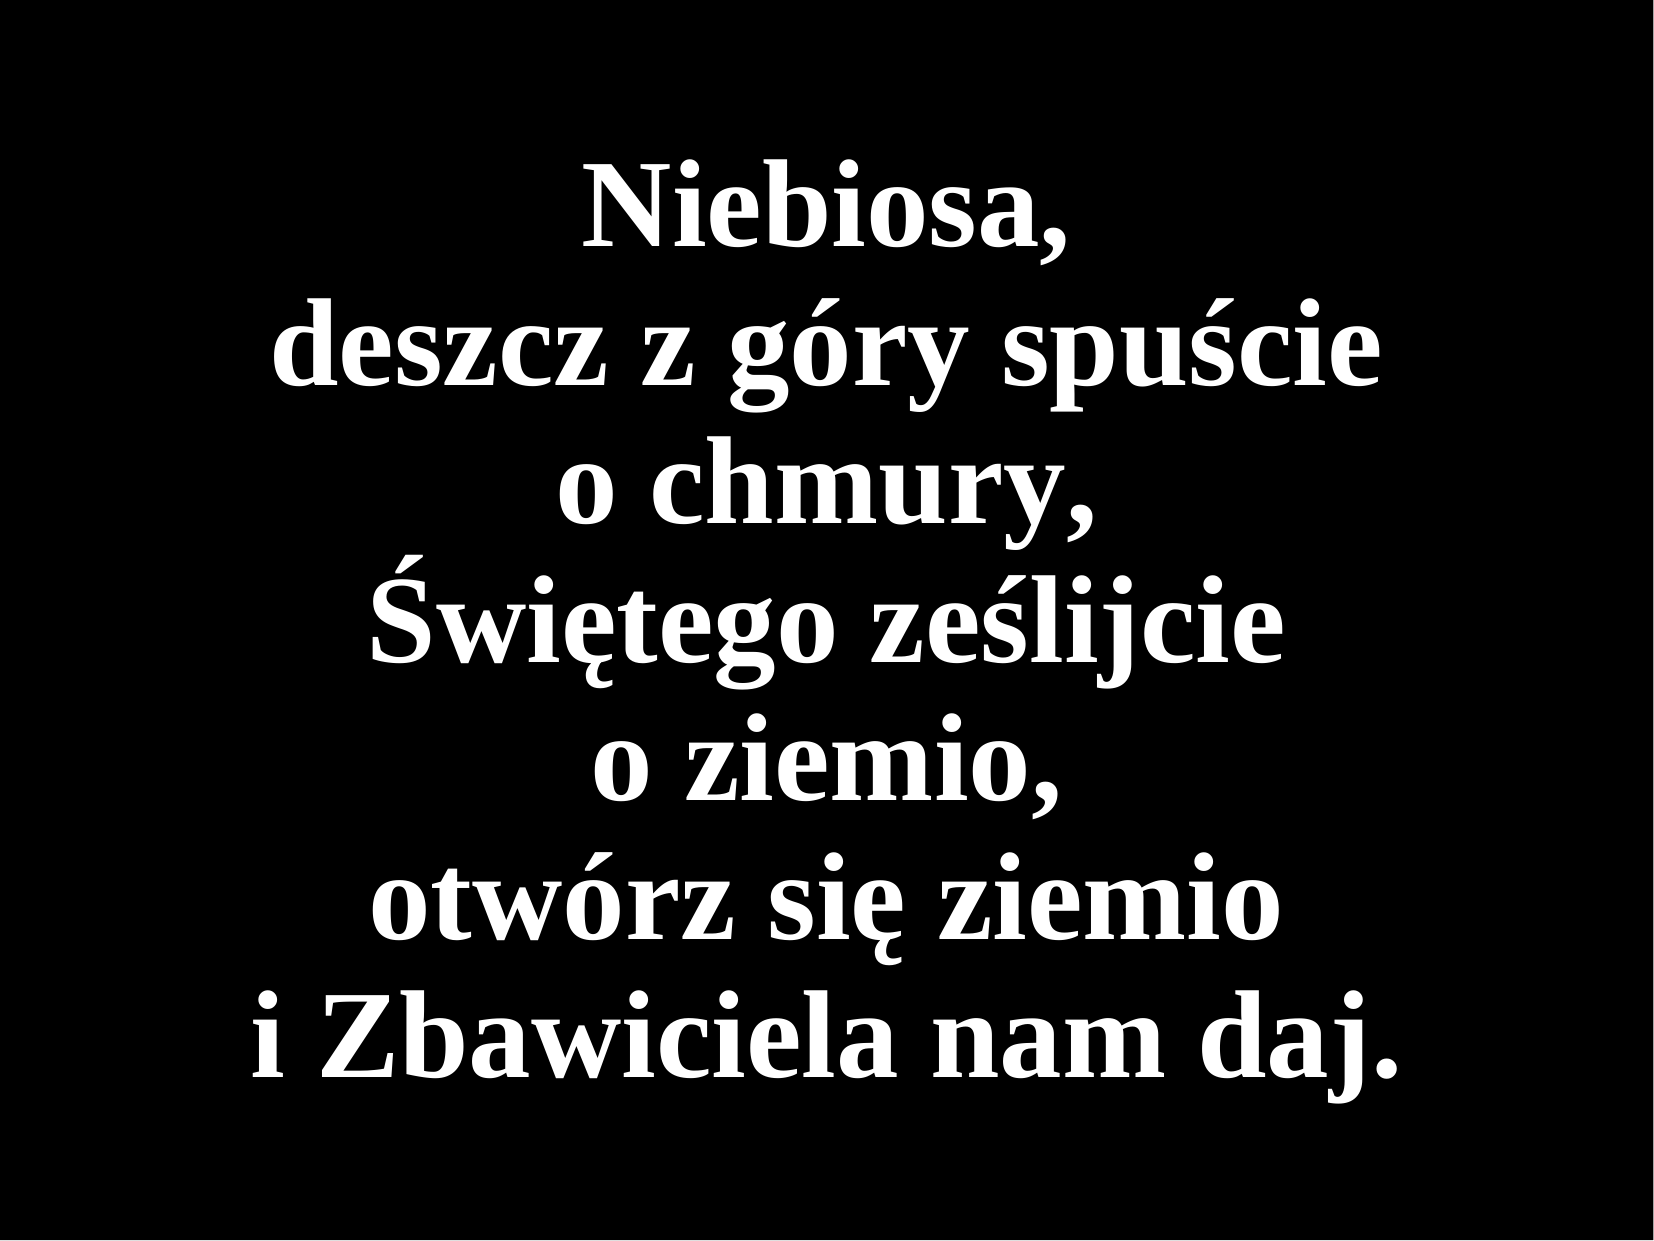

# Niebiosa, deszcz z góry spuście o chmury, Świętego ześlijcie o ziemio, otwórz się ziemio i Zbawiciela nam daj.